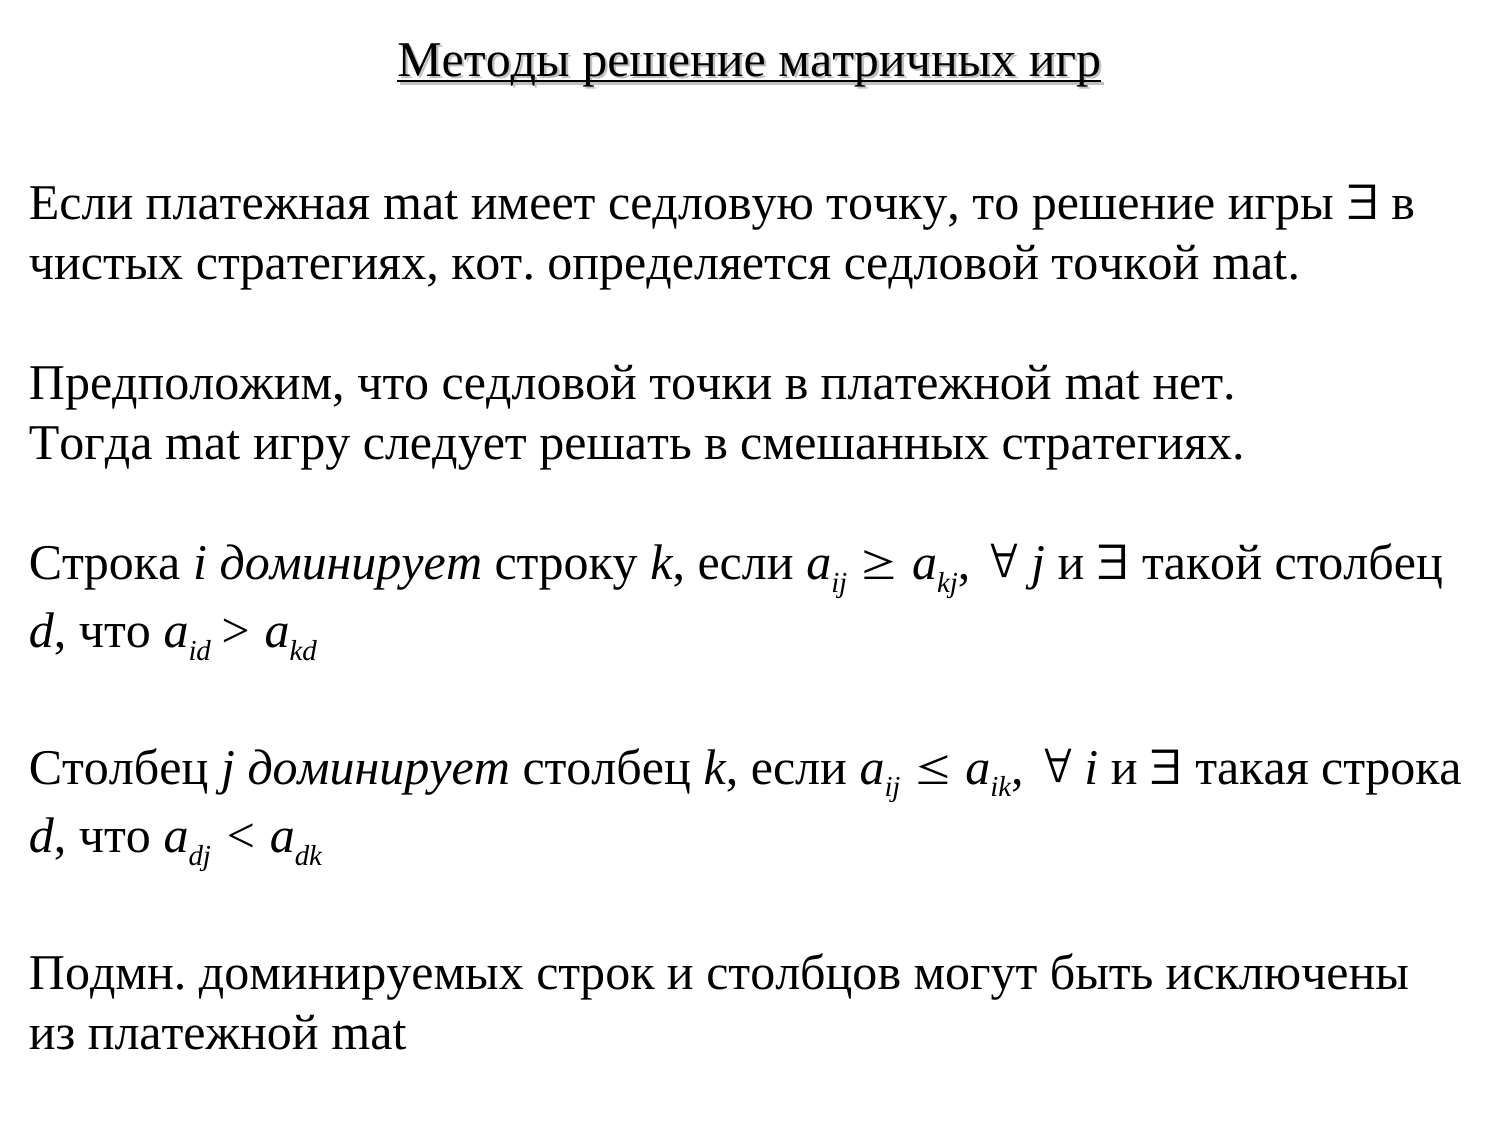

Методы решение матричных игр
Если платежная mat имеет седловую точку, то решение игры  в чистых стратегиях, кот. определяется седловой точкой mat.
Предположим, что седловой точки в платежной mat нет.
Тогда mat игру следует решать в смешанных стратегиях.
Строка i доминирует строку k, если aij  akj,  j и  такой столбец d, что aid > akd
Столбец j доминирует столбец k, если aij  aik,  i и  такая строка d, что adj < adk
Подмн. доминируемых строк и столбцов могут быть исключены из платежной mat